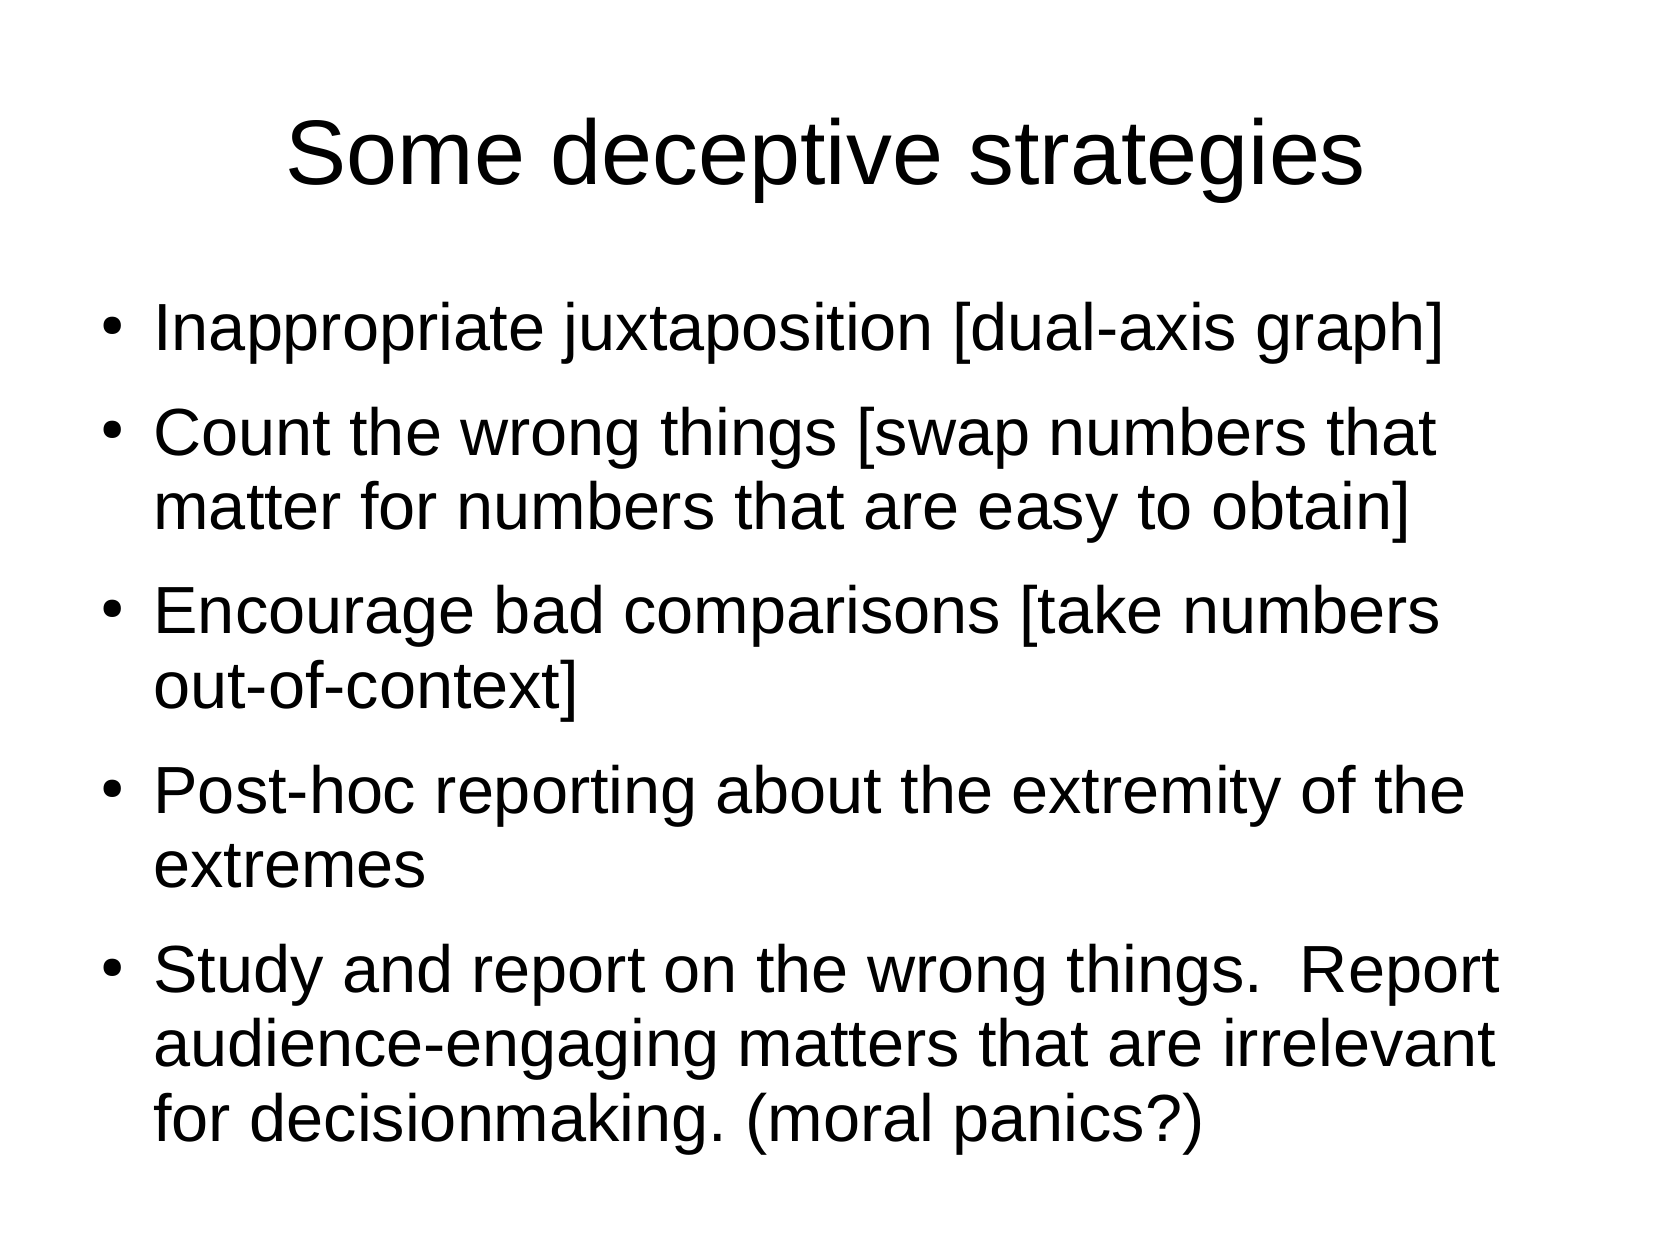

# Some deceptive strategies
Inappropriate juxtaposition [dual-axis graph]
Count the wrong things [swap numbers that matter for numbers that are easy to obtain]
Encourage bad comparisons [take numbers out-of-context]
Post-hoc reporting about the extremity of the extremes
Study and report on the wrong things. Report audience-engaging matters that are irrelevant for decisionmaking. (moral panics?)